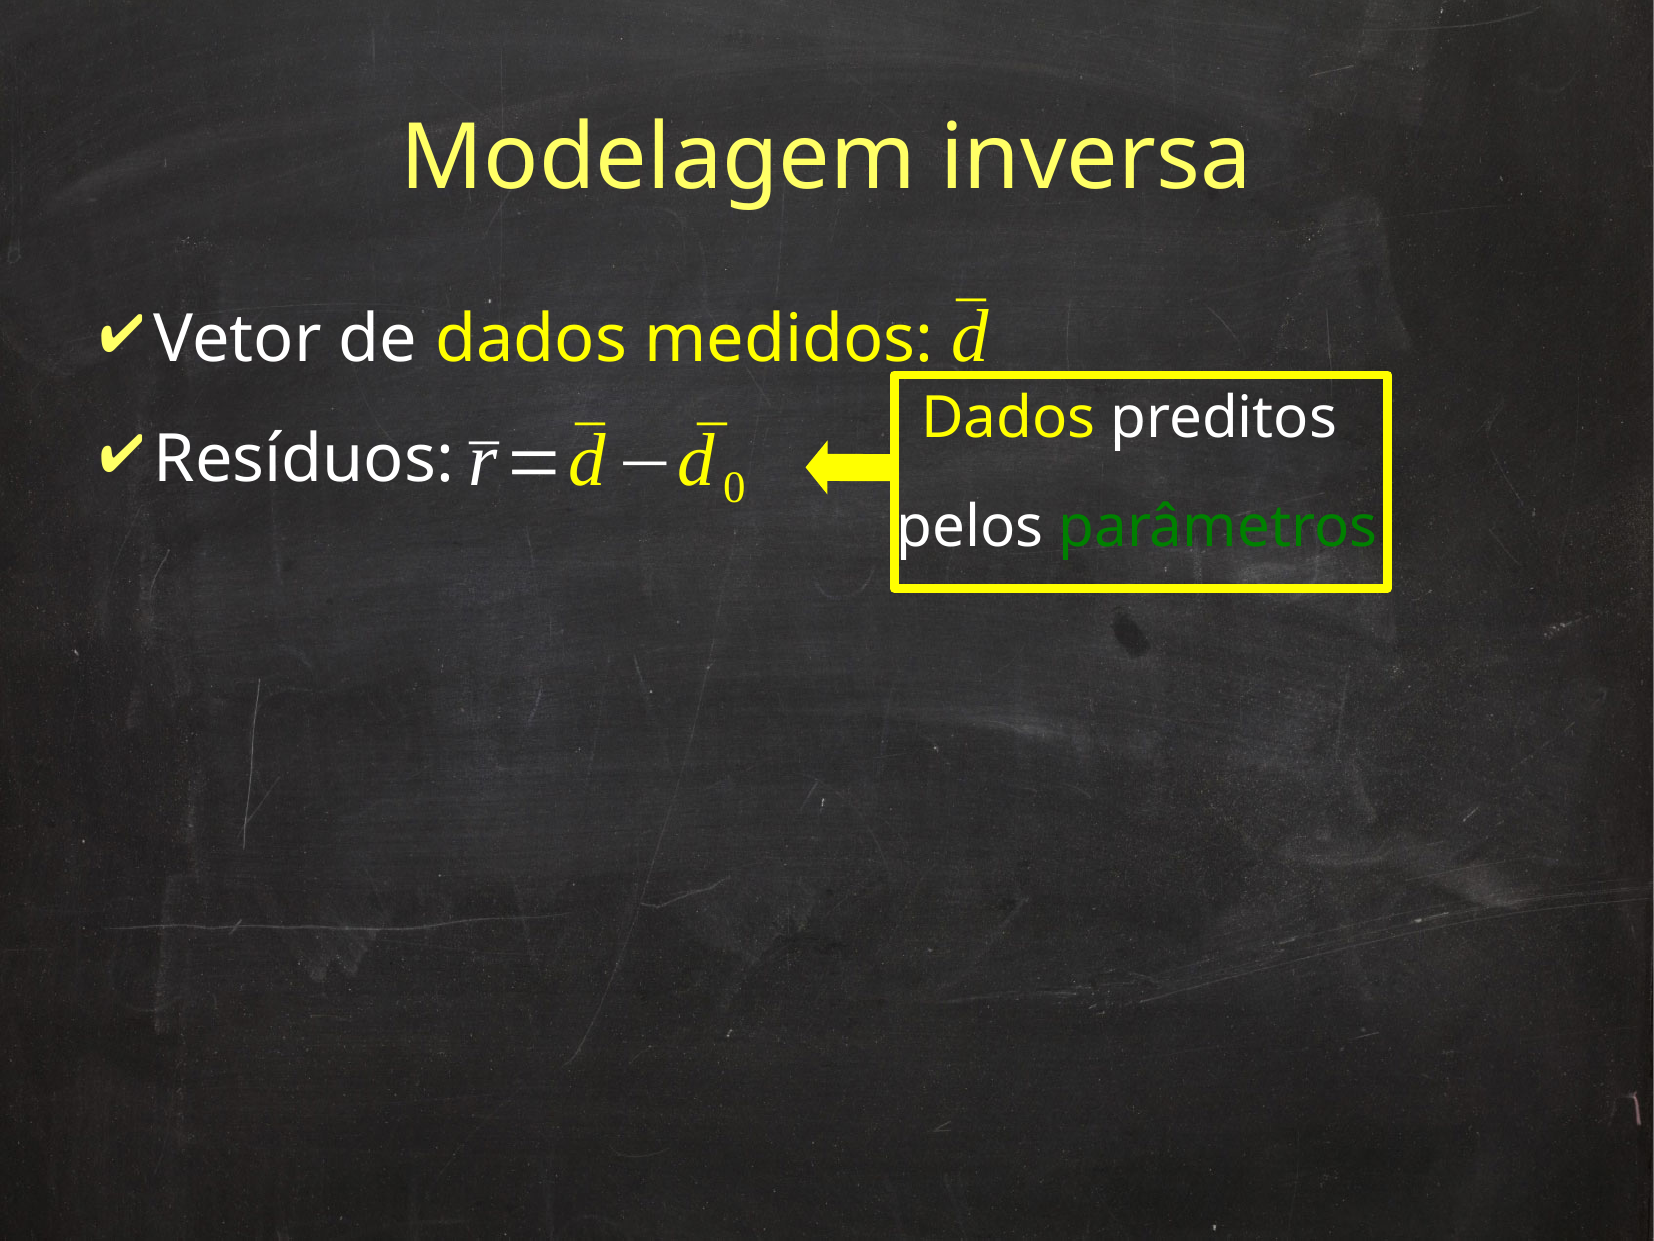

# Modelagem inversa
Vetor de dados medidos:
Resíduos:
Dados preditos
pelos parâmetros